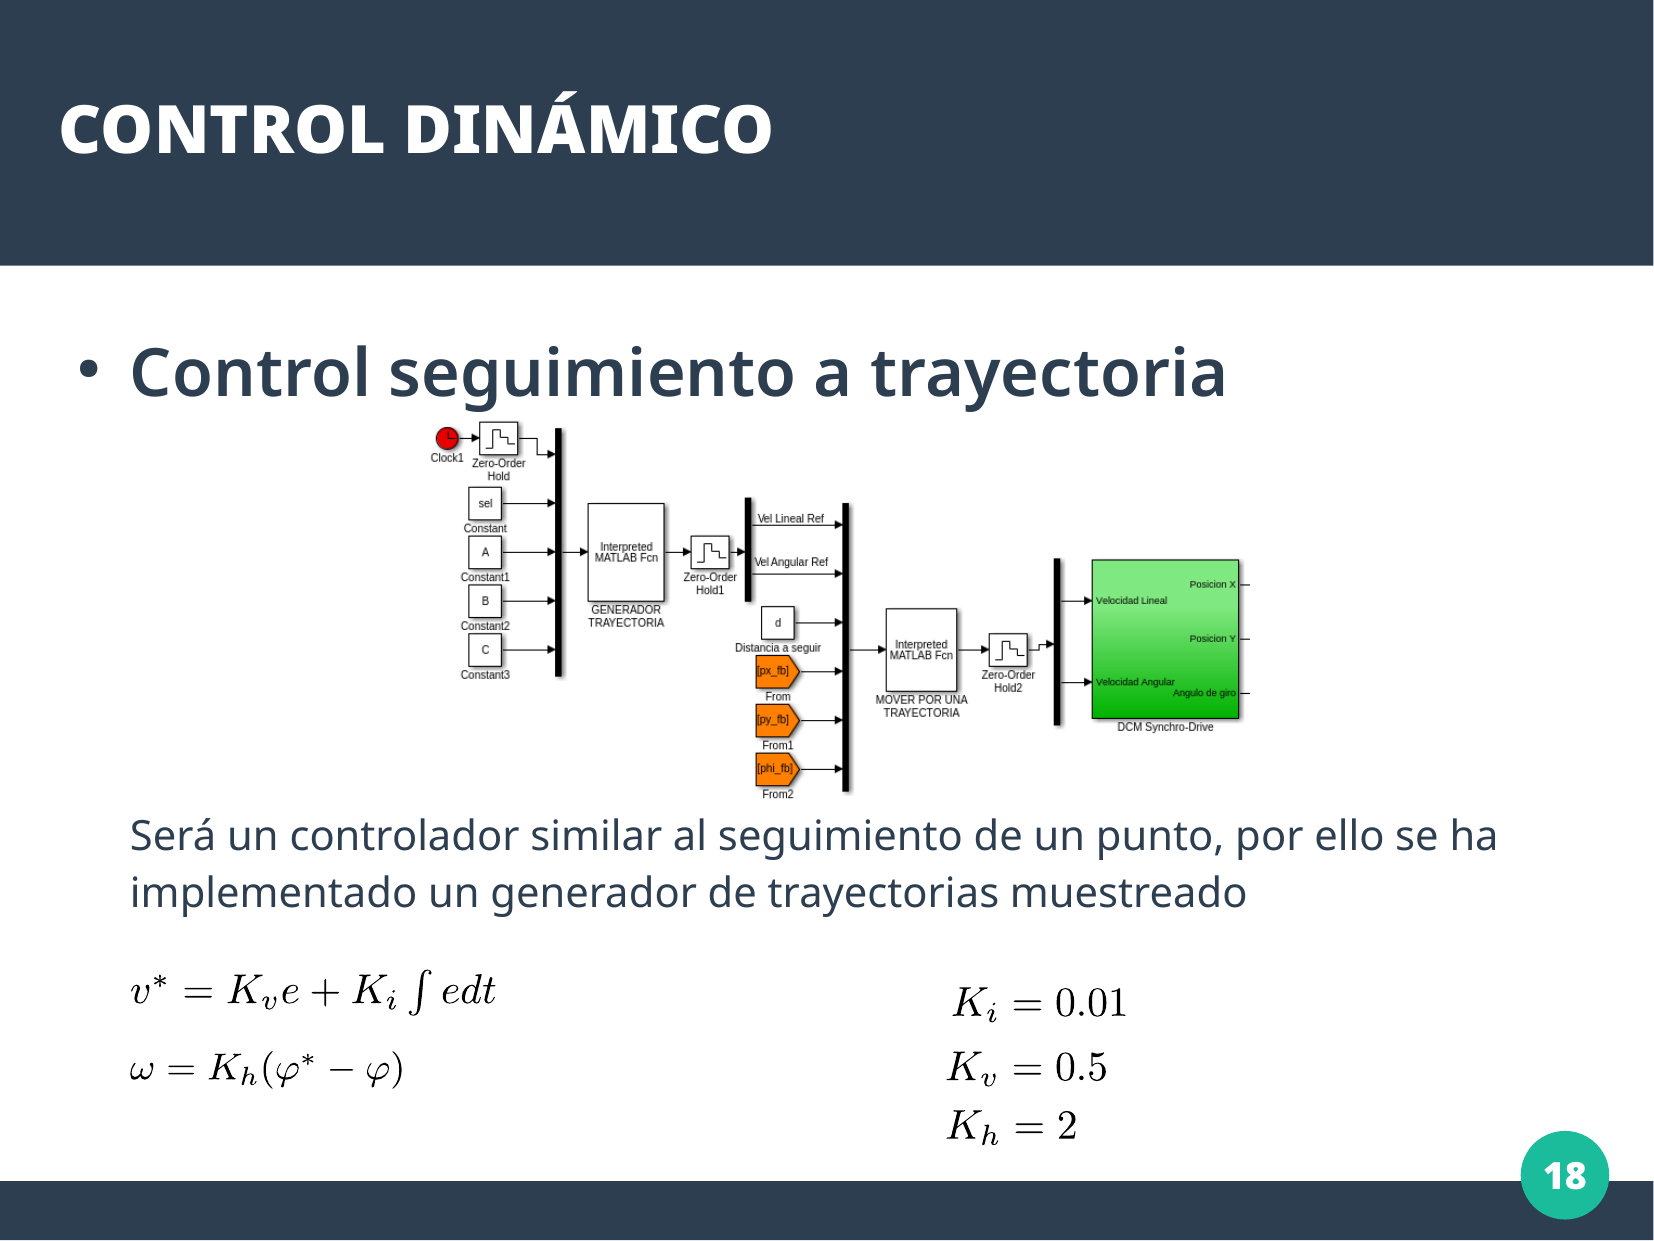

# CONTROL DINÁMICO
Control seguimiento a trayectoria
Será un controlador similar al seguimiento de un punto, por ello se ha implementado un generador de trayectorias muestreado
18